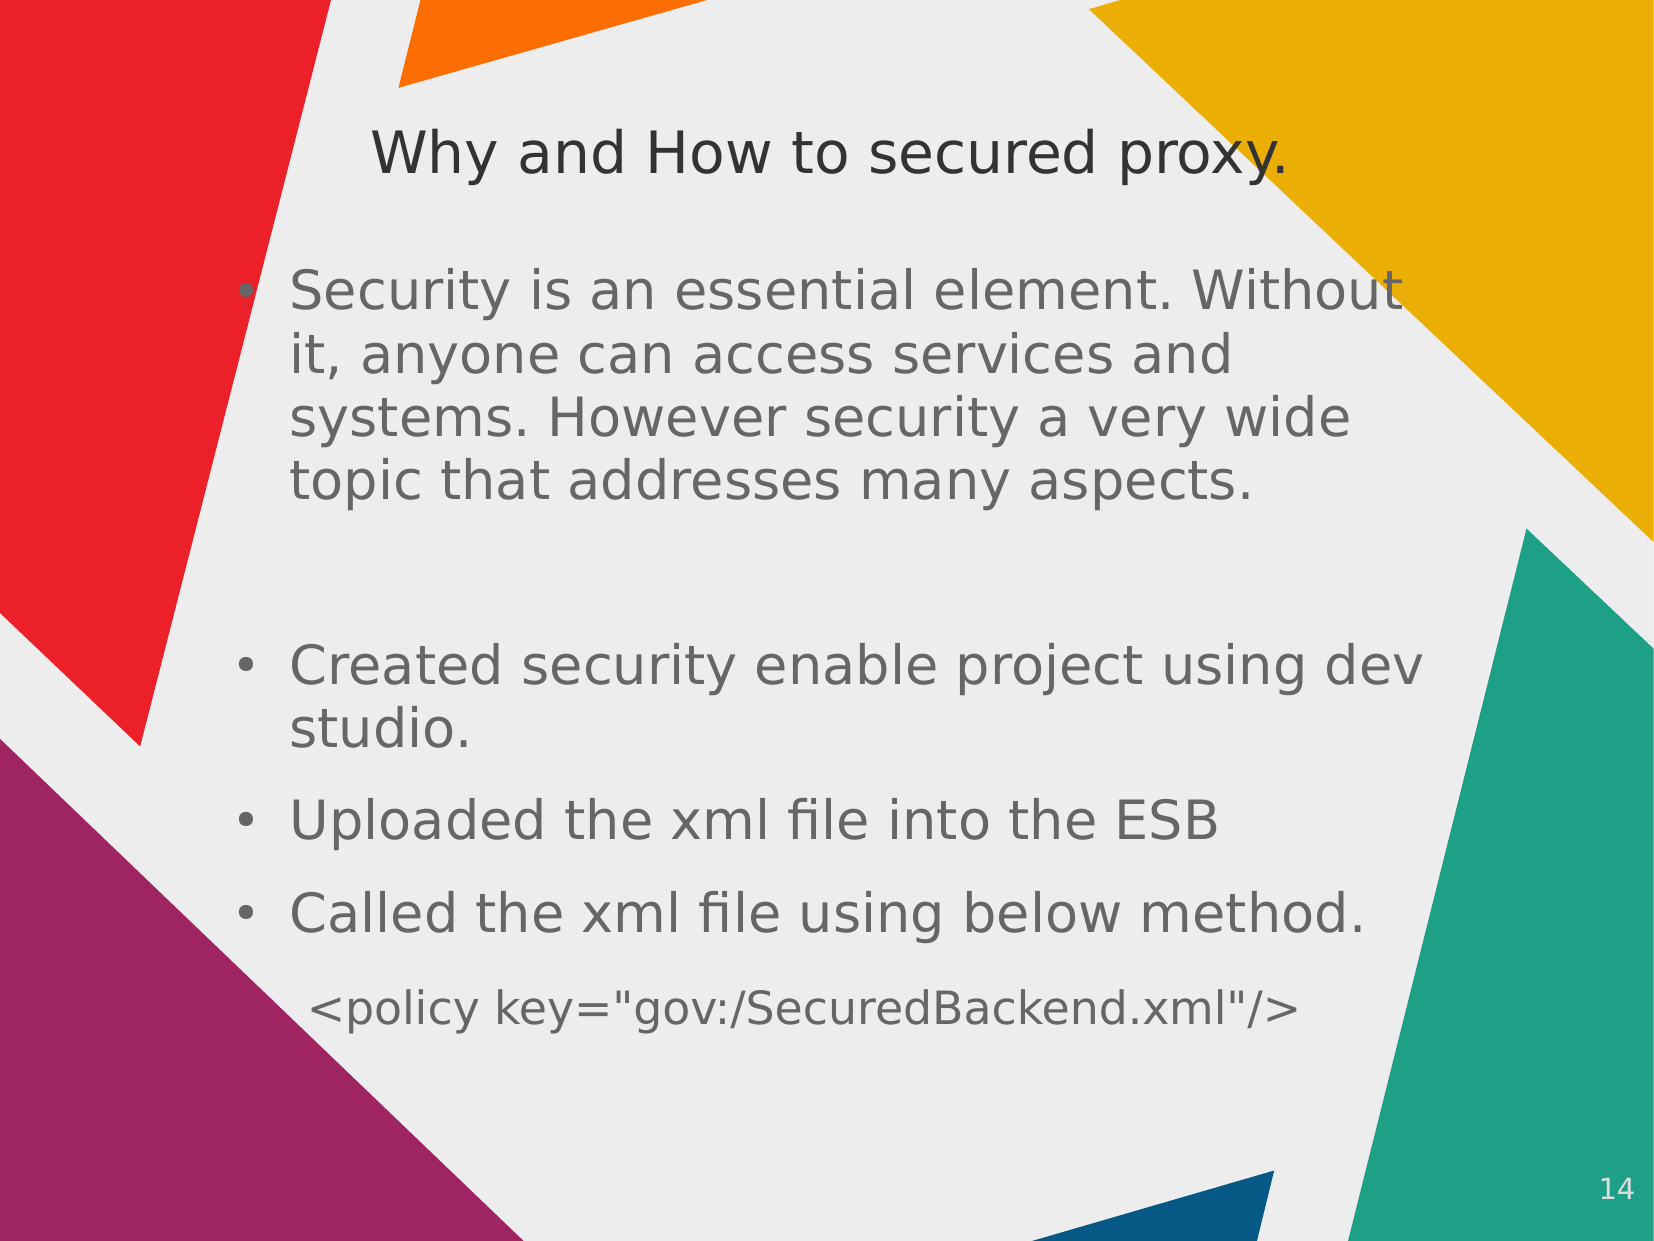

# Why and How to secured proxy.
Security is an essential element. Without it, anyone can access services and systems. However security a very wide topic that addresses many aspects.
Created security enable project using dev studio.
Uploaded the xml file into the ESB
Called the xml file using below method.
 <policy key="gov:/SecuredBackend.xml"/>
14